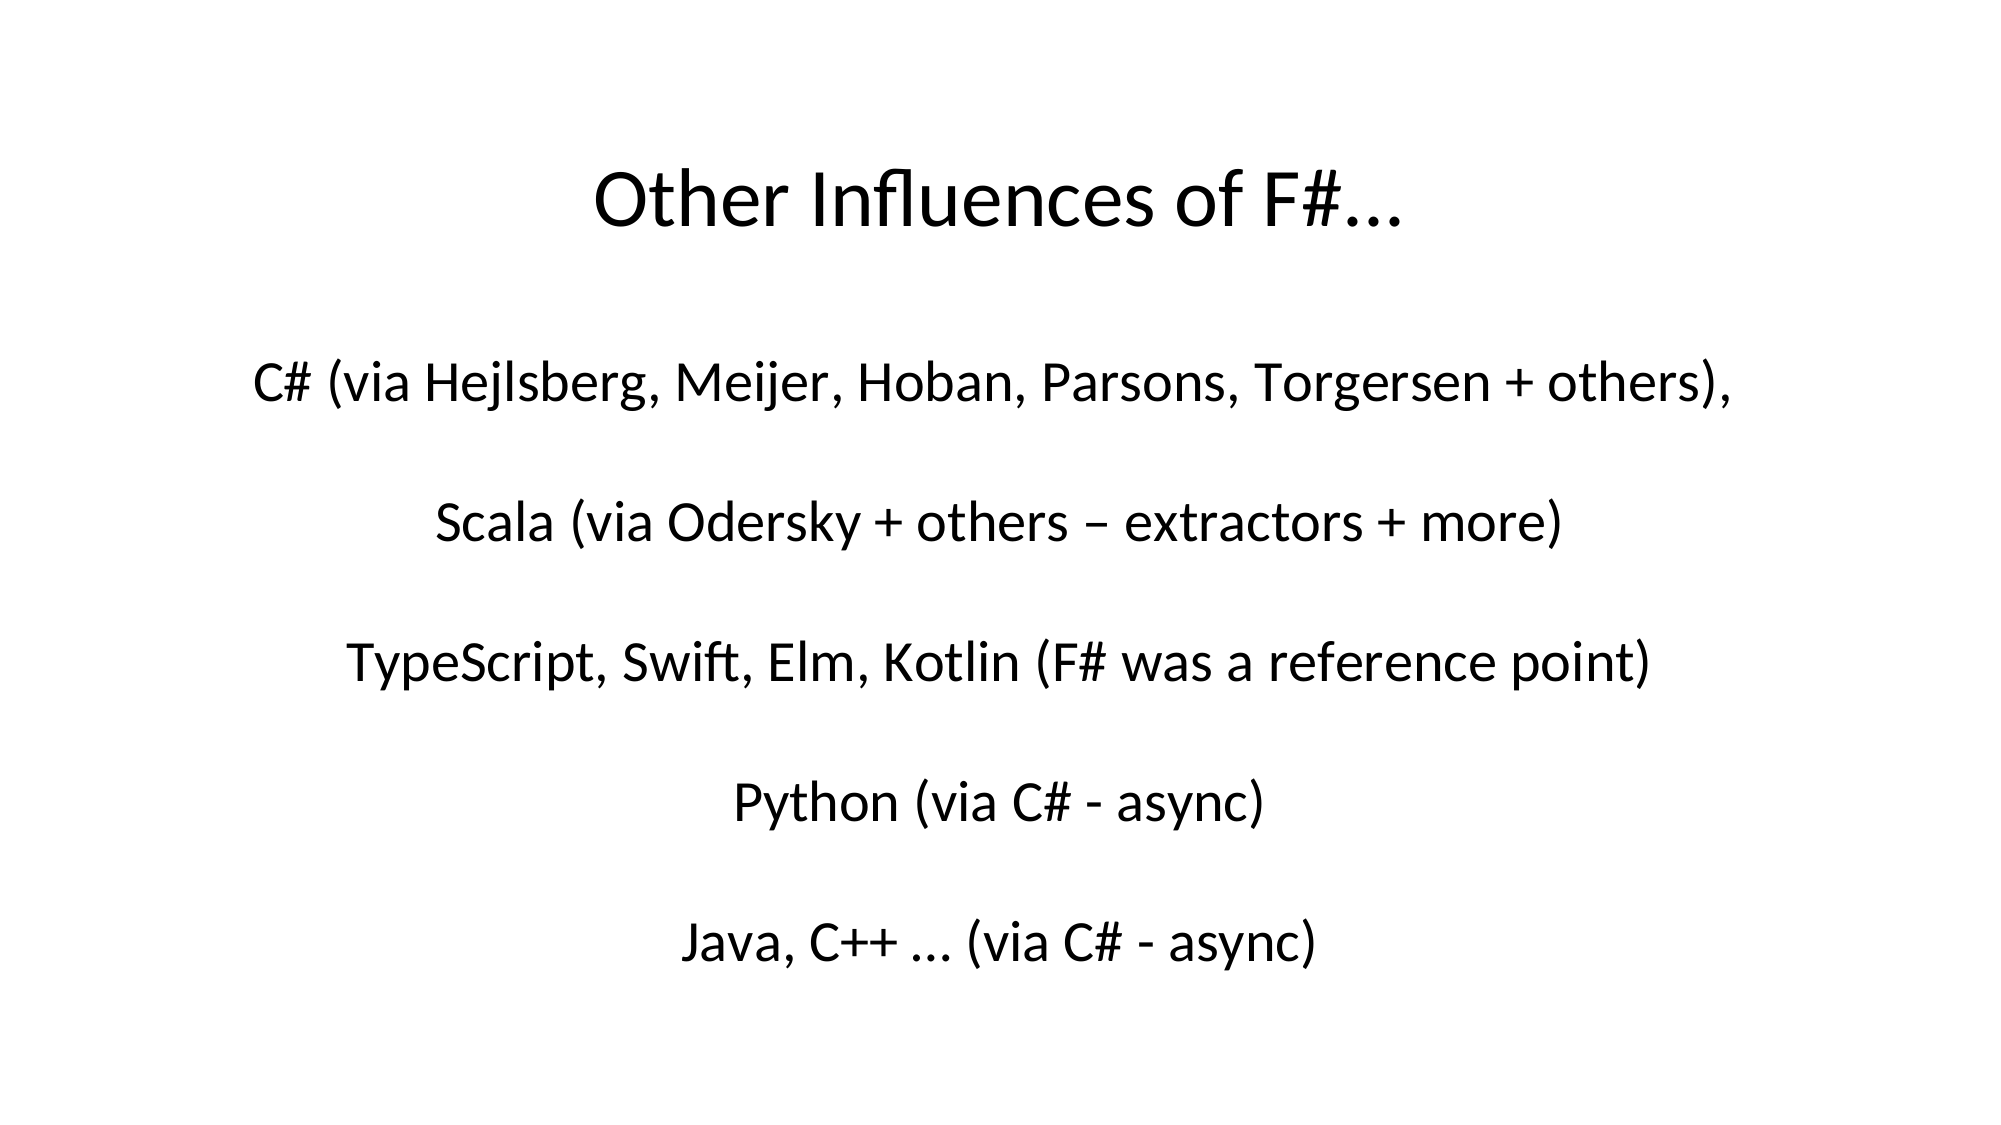

Other Influences of F#...
C# (via Hejlsberg, Meijer, Hoban, Parsons, Torgersen + others),
Scala (via Odersky + others – extractors + more)
TypeScript, Swift, Elm, Kotlin (F# was a reference point)
Python (via C# - async)
Java, C++ … (via C# - async)